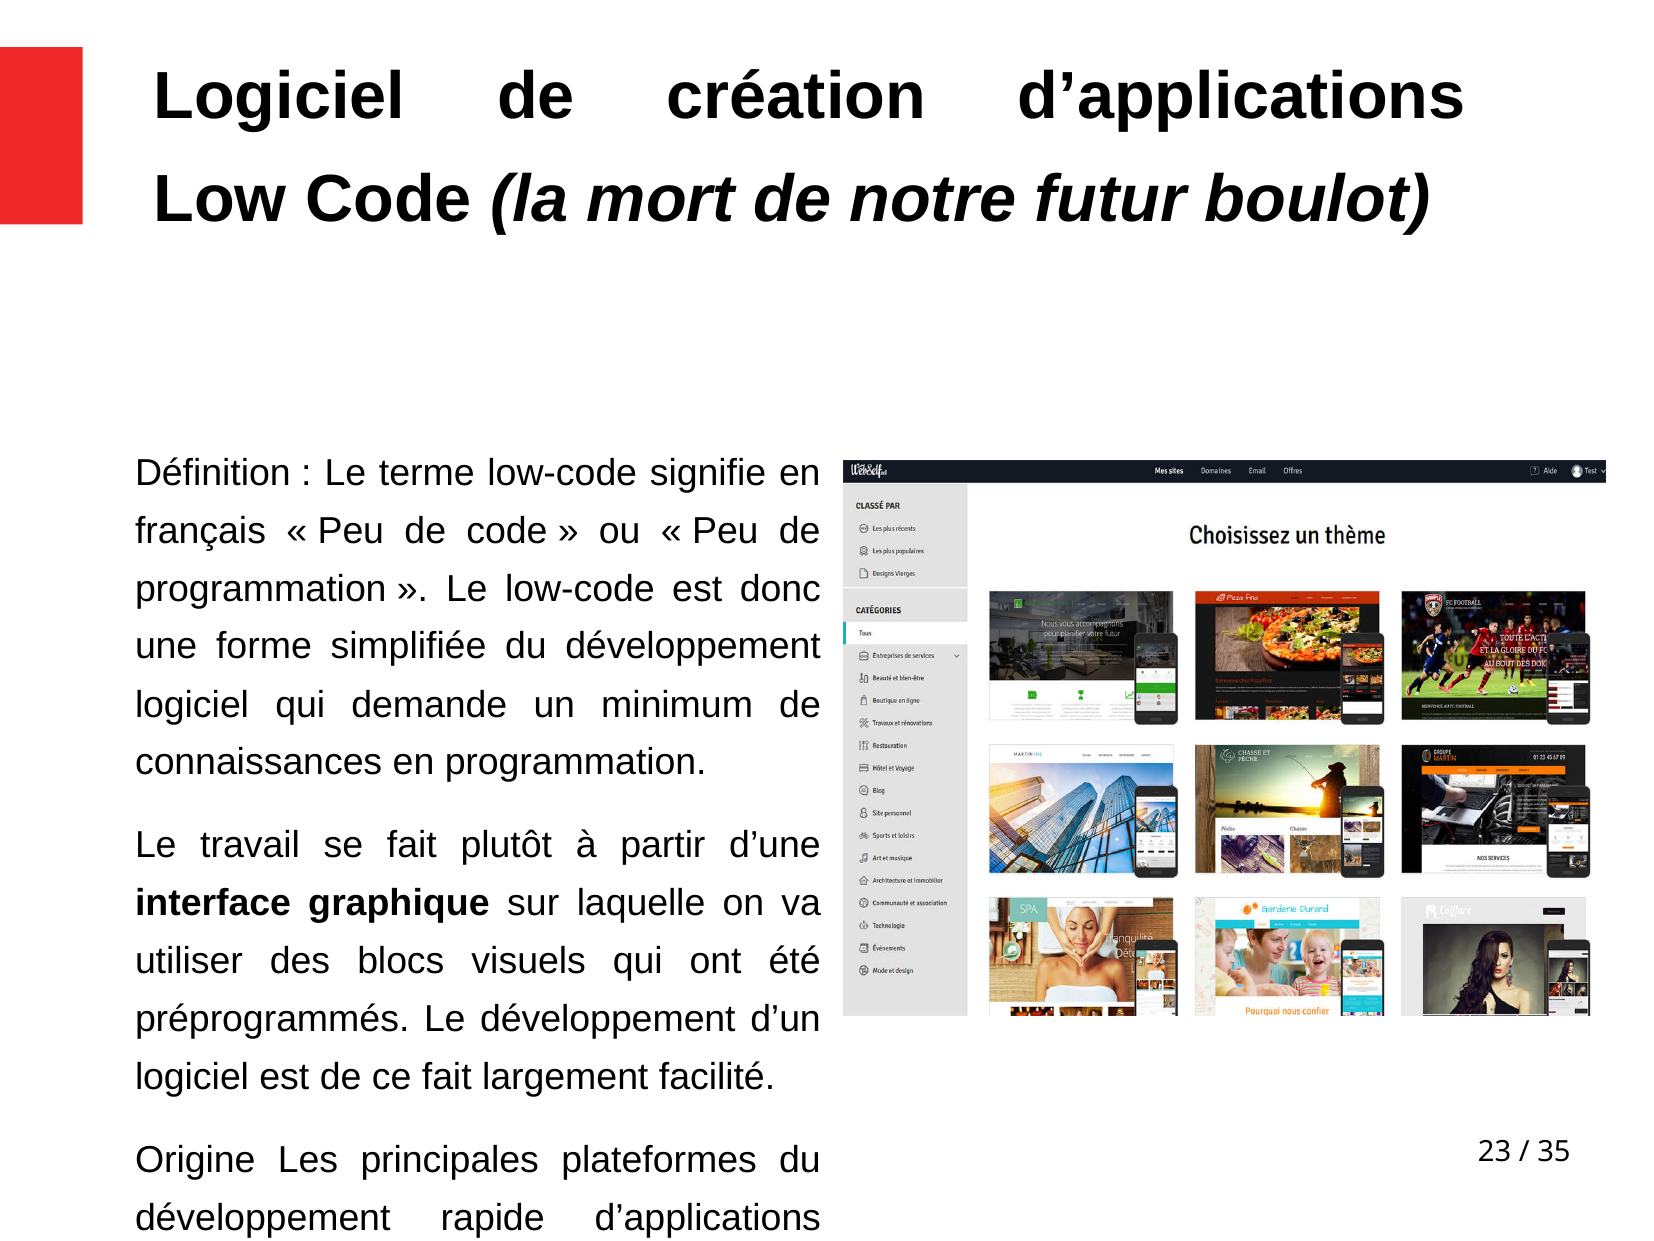

# Logiciel de création d’applications Low Code (la mort de notre futur boulot)
Définition : Le terme low-code signifie en français « Peu de code » ou « Peu de programmation ». Le low-code est donc une forme simplifiée du développement logiciel qui demande un minimum de connaissances en programmation.
Le travail se fait plutôt à partir d’une interface graphique sur laquelle on va utiliser des blocs visuels qui ont été préprogrammés. Le développement d’un logiciel est de ce fait largement facilité.
Origine Les principales plateformes du développement rapide d’applications étaient Oracle, Forms, Visual Basic et Delphi.
23